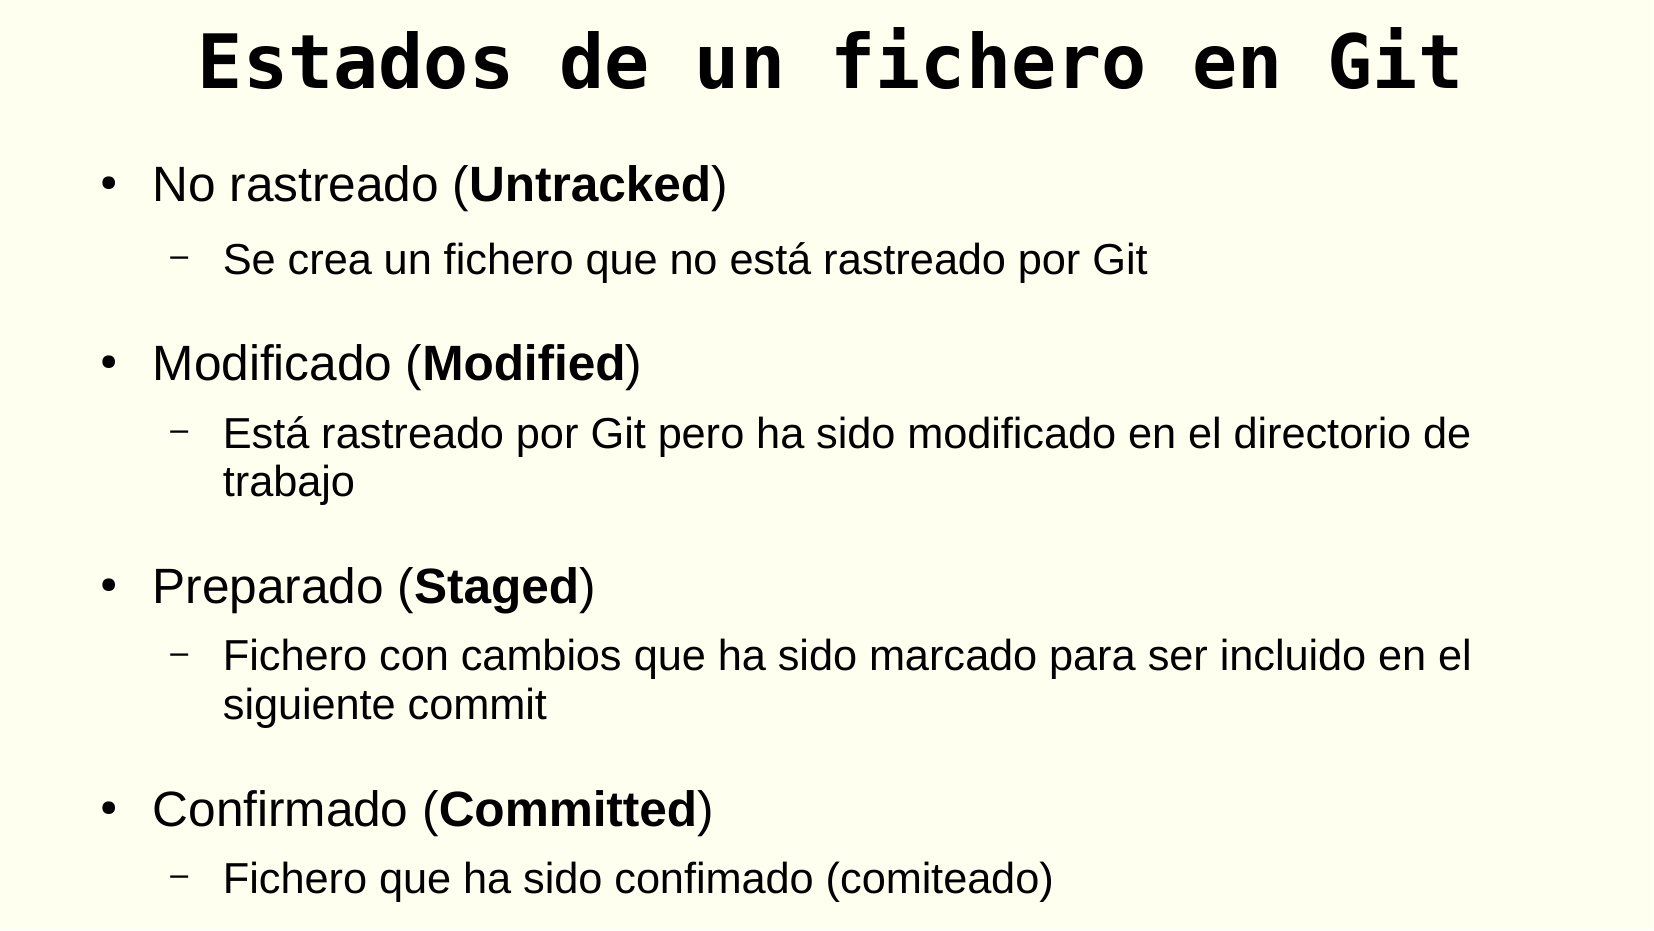

# Estados de un fichero en Git
No rastreado (Untracked)
Se crea un fichero que no está rastreado por Git
Modificado (Modified)
Está rastreado por Git pero ha sido modificado en el directorio de trabajo
Preparado (Staged)
Fichero con cambios que ha sido marcado para ser incluido en el siguiente commit
Confirmado (Committed)
Fichero que ha sido confimado (comiteado)